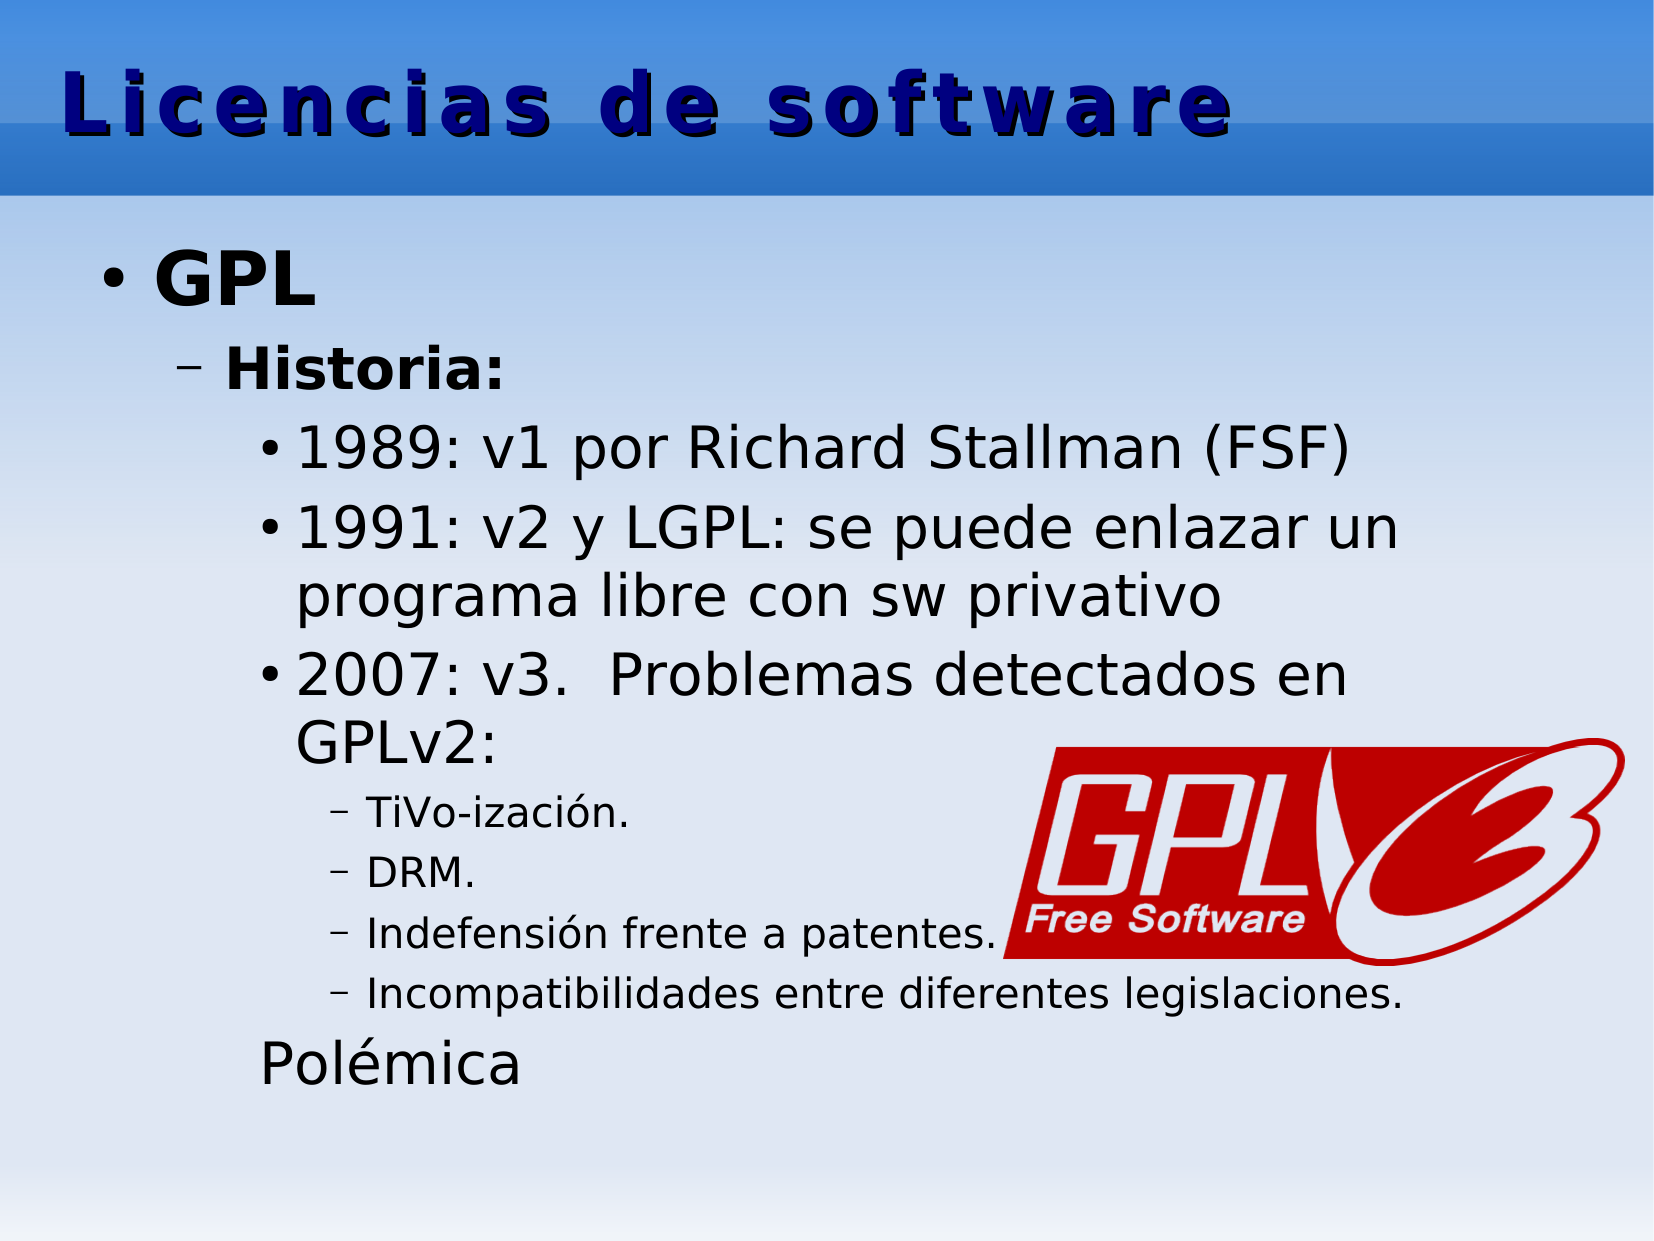

# Licencias de software
GPL
Historia:
1989: v1 por Richard Stallman (FSF)
1991: v2 y LGPL: se puede enlazar un programa libre con sw privativo
2007: v3. Problemas detectados en GPLv2:
TiVo-ización.
DRM.
Indefensión frente a patentes.
Incompatibilidades entre diferentes legislaciones.
Polémica